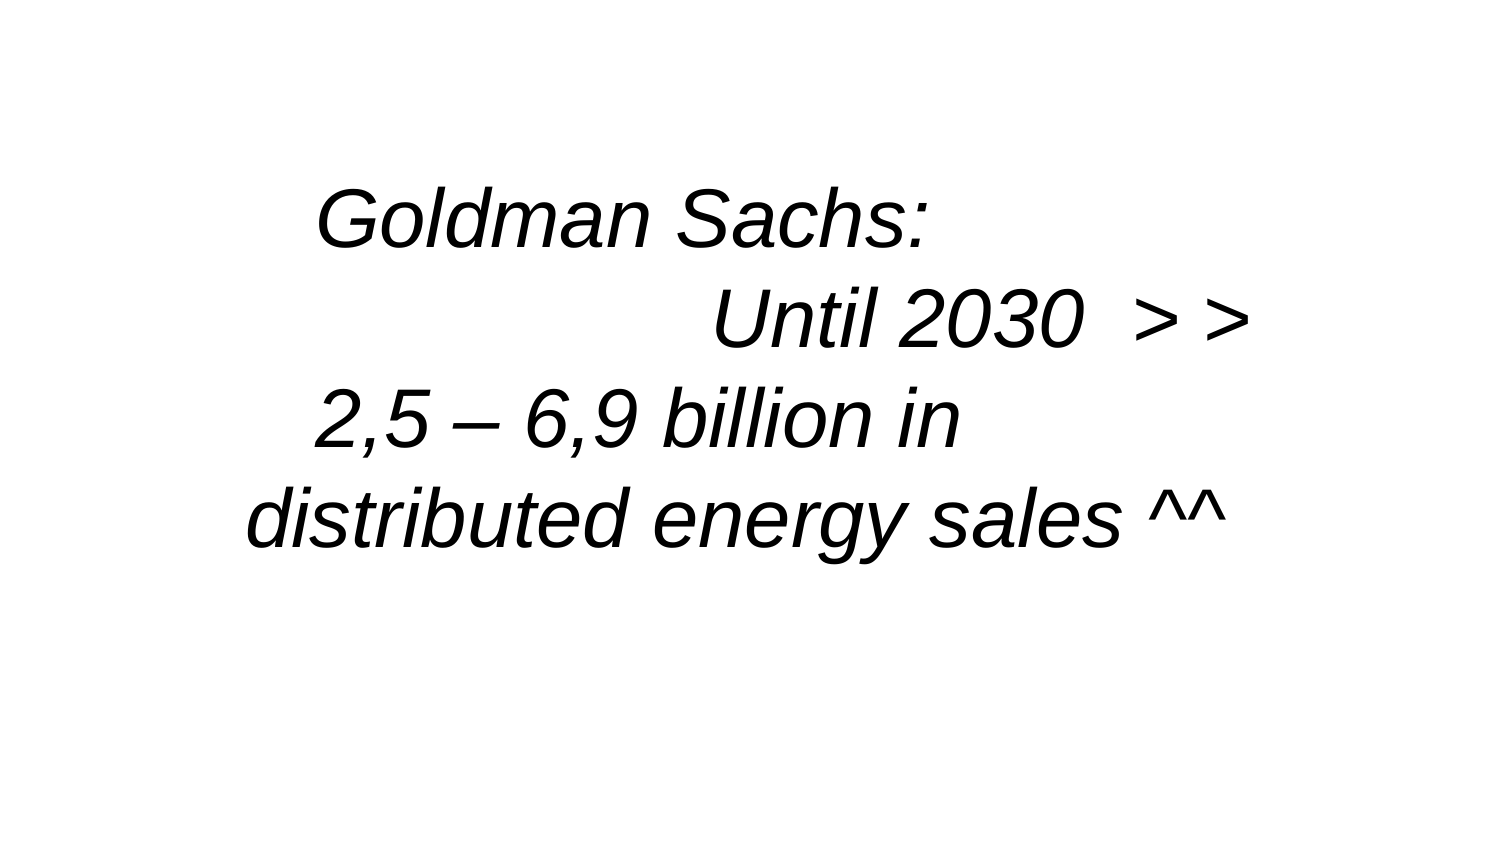

Goldman Sachs:
 Until 2030 > >
 2,5 – 6,9 billion in distributed energy sales ^^